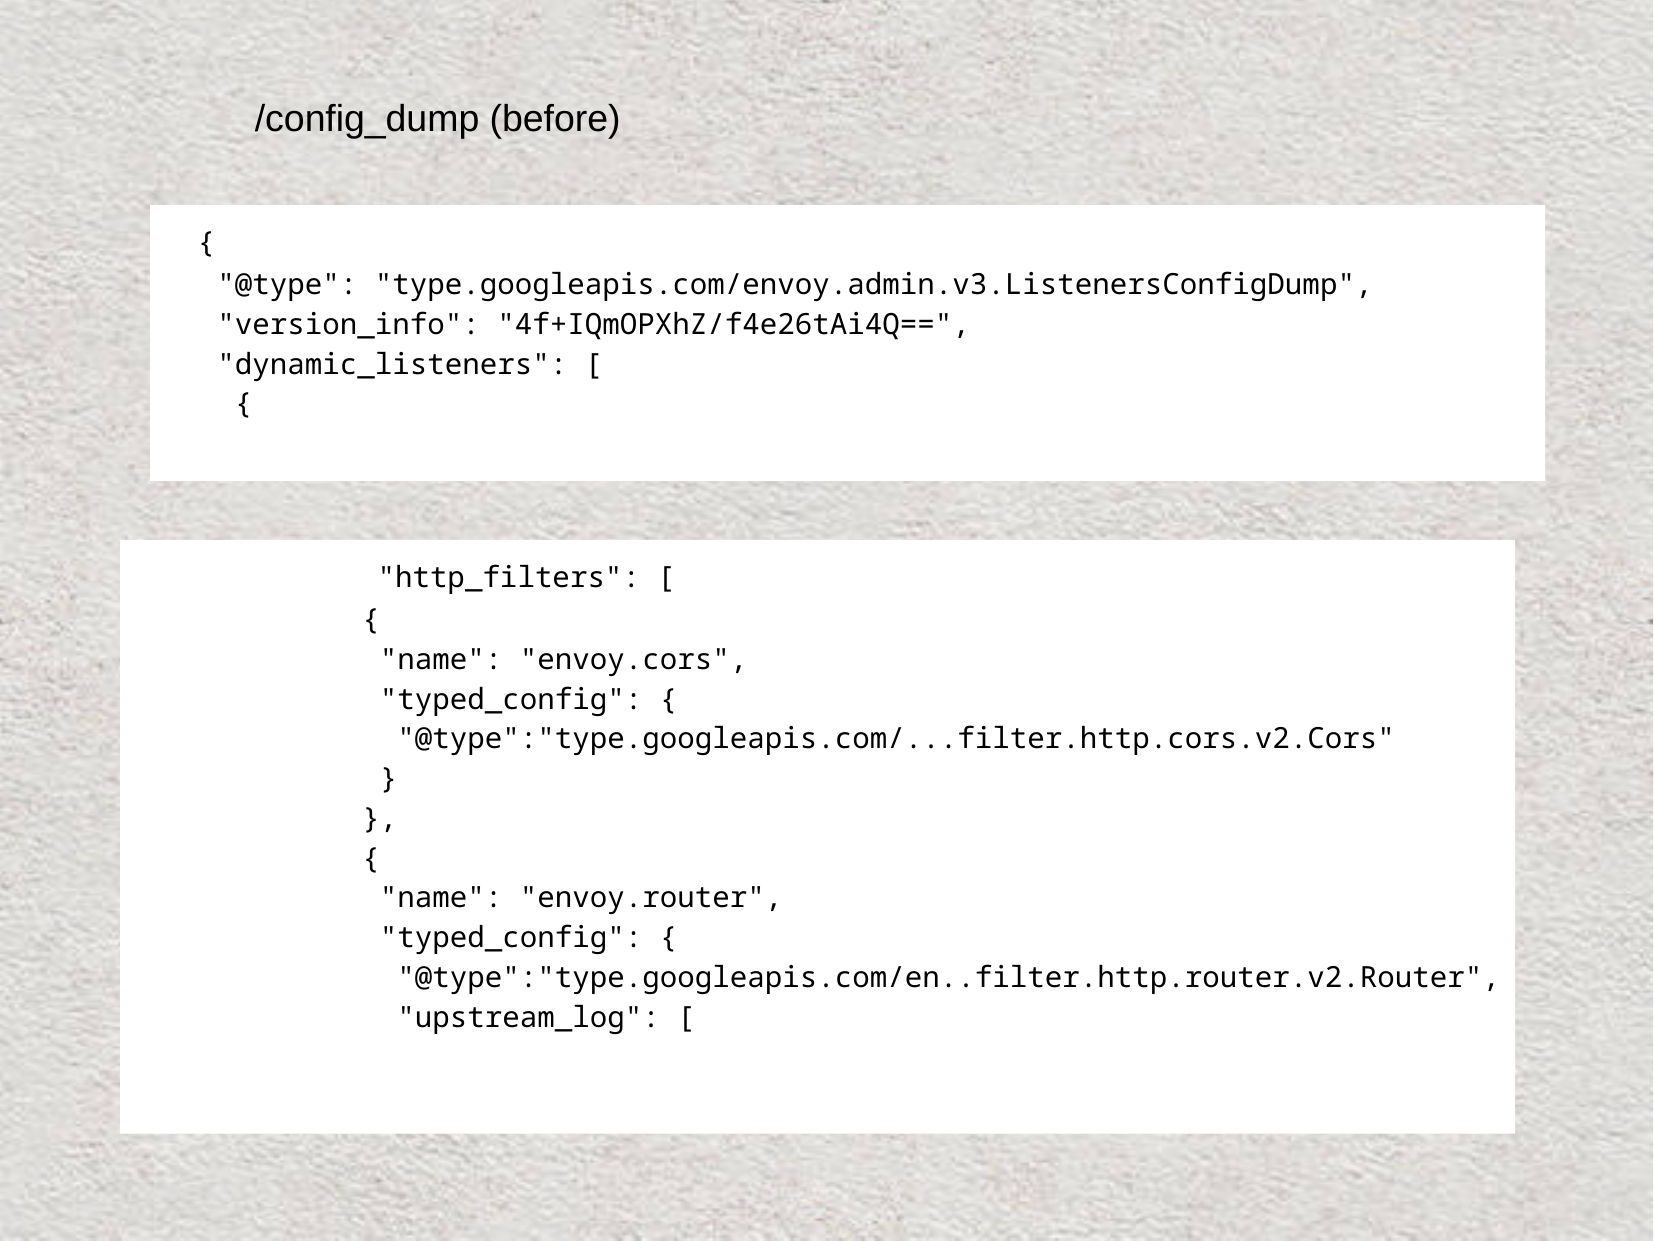

/config_dump (before)
 {
 "@type": "type.googleapis.com/envoy.admin.v3.ListenersConfigDump",
 "version_info": "4f+IQmOPXhZ/f4e26tAi4Q==",
 "dynamic_listeners": [
 {
 "http_filters": [
 {
 "name": "envoy.cors",
 "typed_config": {
 "@type":"type.googleapis.com/...filter.http.cors.v2.Cors"
 }
 },
 {
 "name": "envoy.router",
 "typed_config": {
 "@type":"type.googleapis.com/en..filter.http.router.v2.Router",
 "upstream_log": [